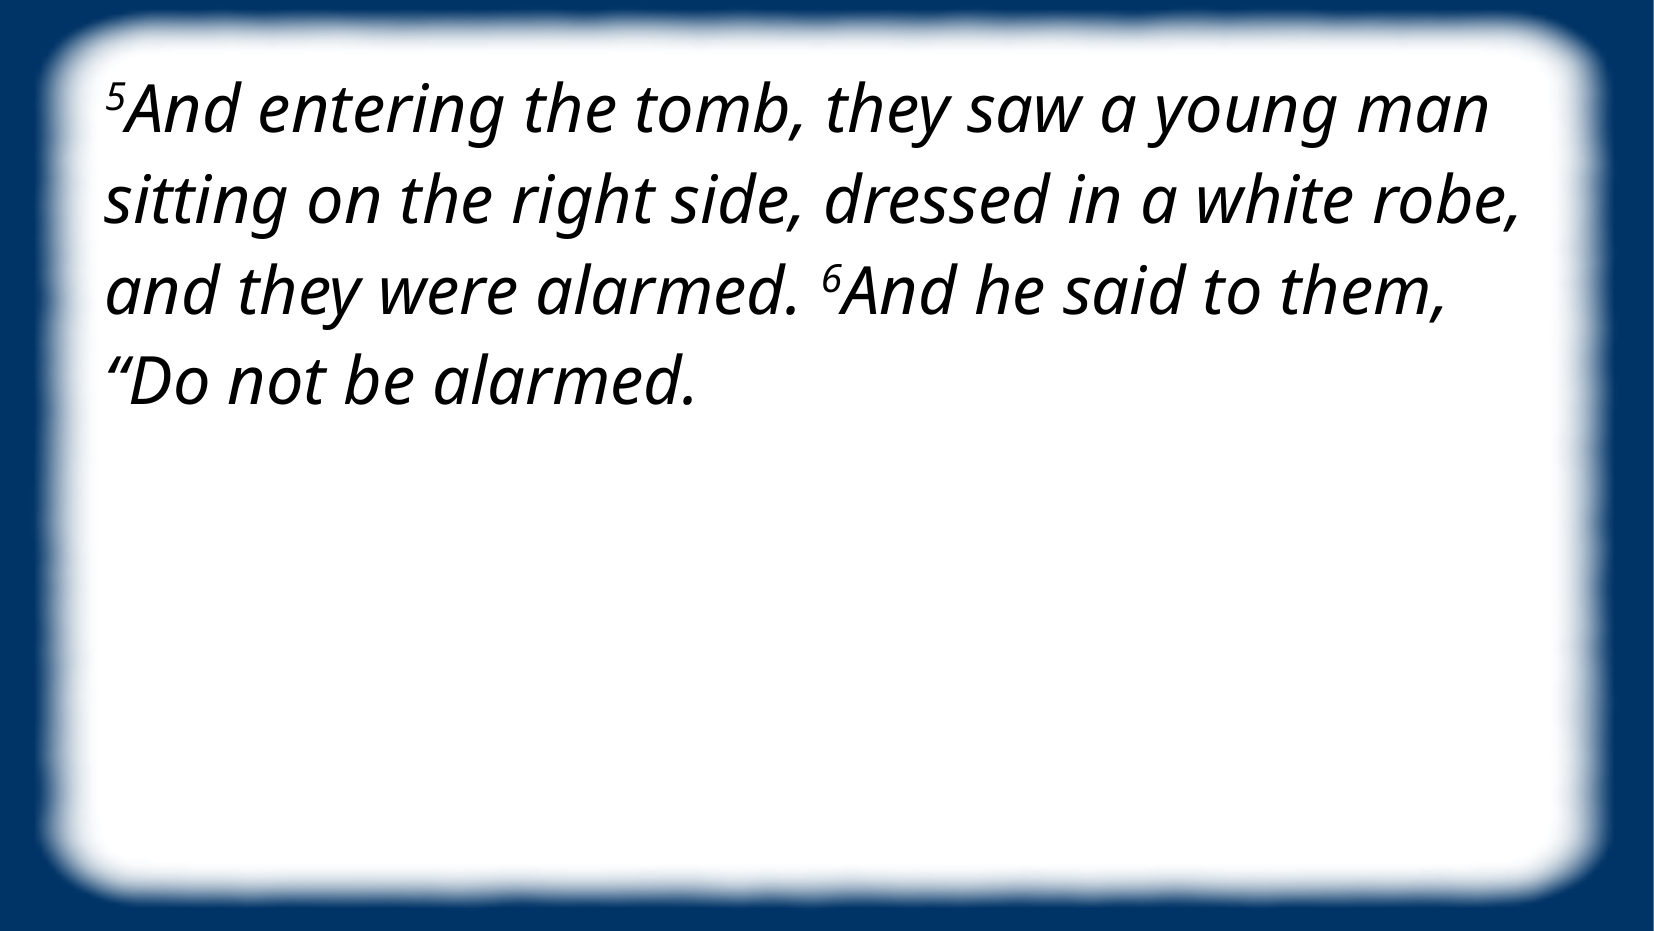

5And entering the tomb, they saw a young man sitting on the right side, dressed in a white robe, and they were alarmed. 6And he said to them, “Do not be alarmed.